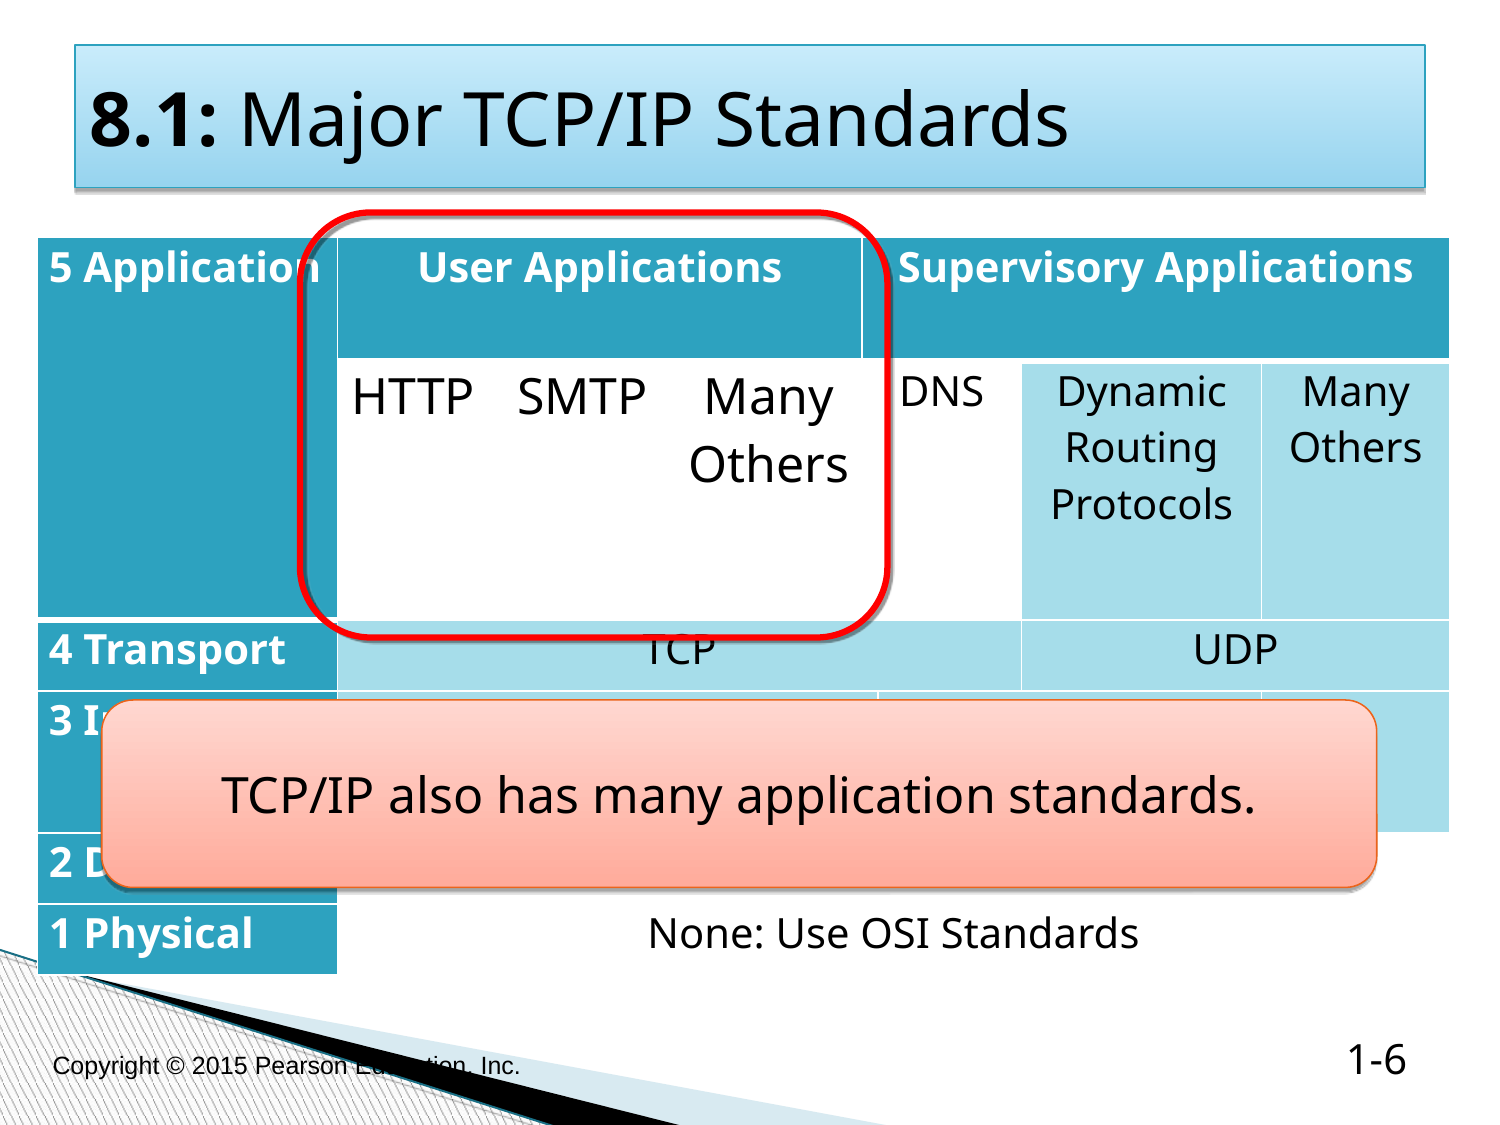

# 8.1: Major TCP/IP Standards
| 5 Application | User Applications | | | Supervisory Applications | | | |
| --- | --- | --- | --- | --- | --- | --- | --- |
| | HTTP | SMTP | Many Others | DNS | | Dynamic Routing Protocols | Many Others |
| 4 Transport | TCP | | | | | UDP | |
| 3 Internet | IP | | | | ICMP | | ARP |
| | | | | | | | |
| 2 Data Link | None: Use OSI Standards | | | | | | |
| 1 Physical | None: Use OSI Standards | | | | | | |
TCP/IP also has many application standards.
Copyright © 2015 Pearson Education, Inc.